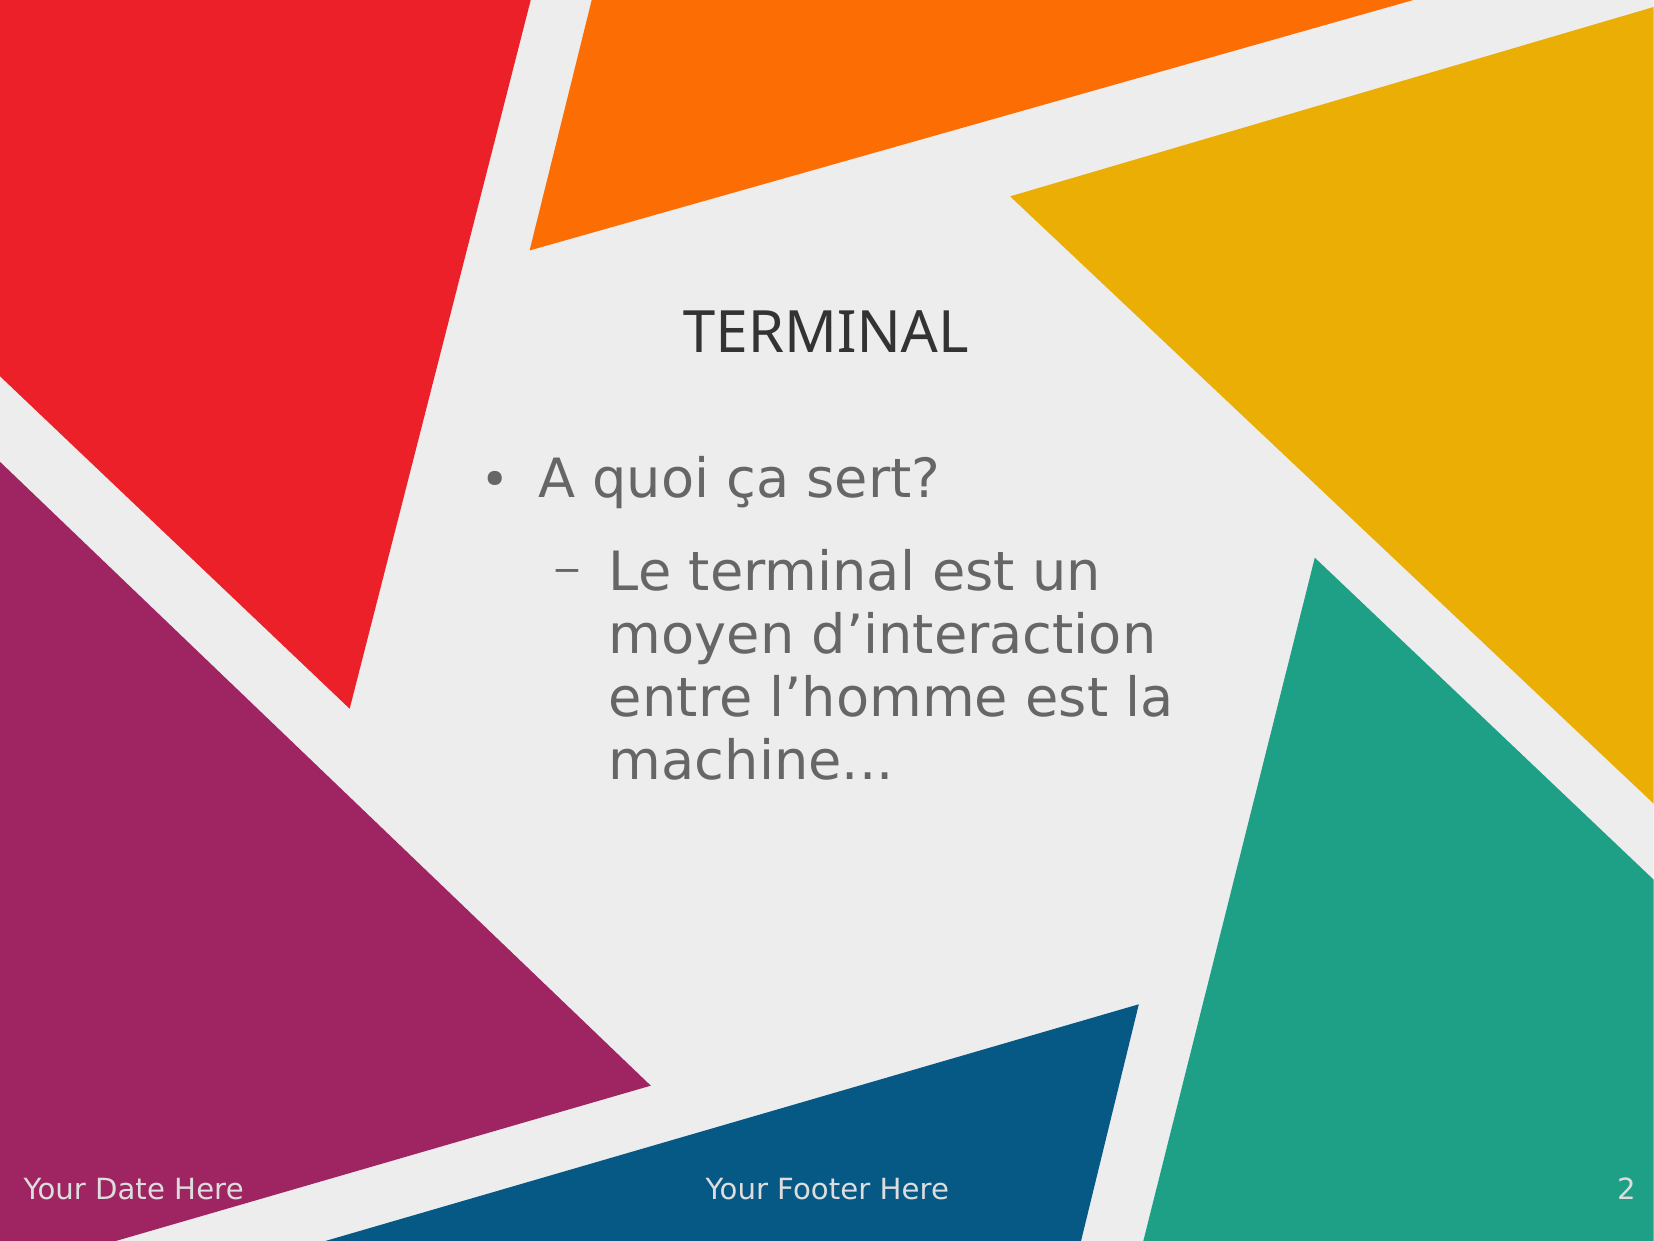

# TERMINAL
A quoi ça sert?
Le terminal est un moyen d’interaction entre l’homme est la machine...
Your Date Here
Your Footer Here
2